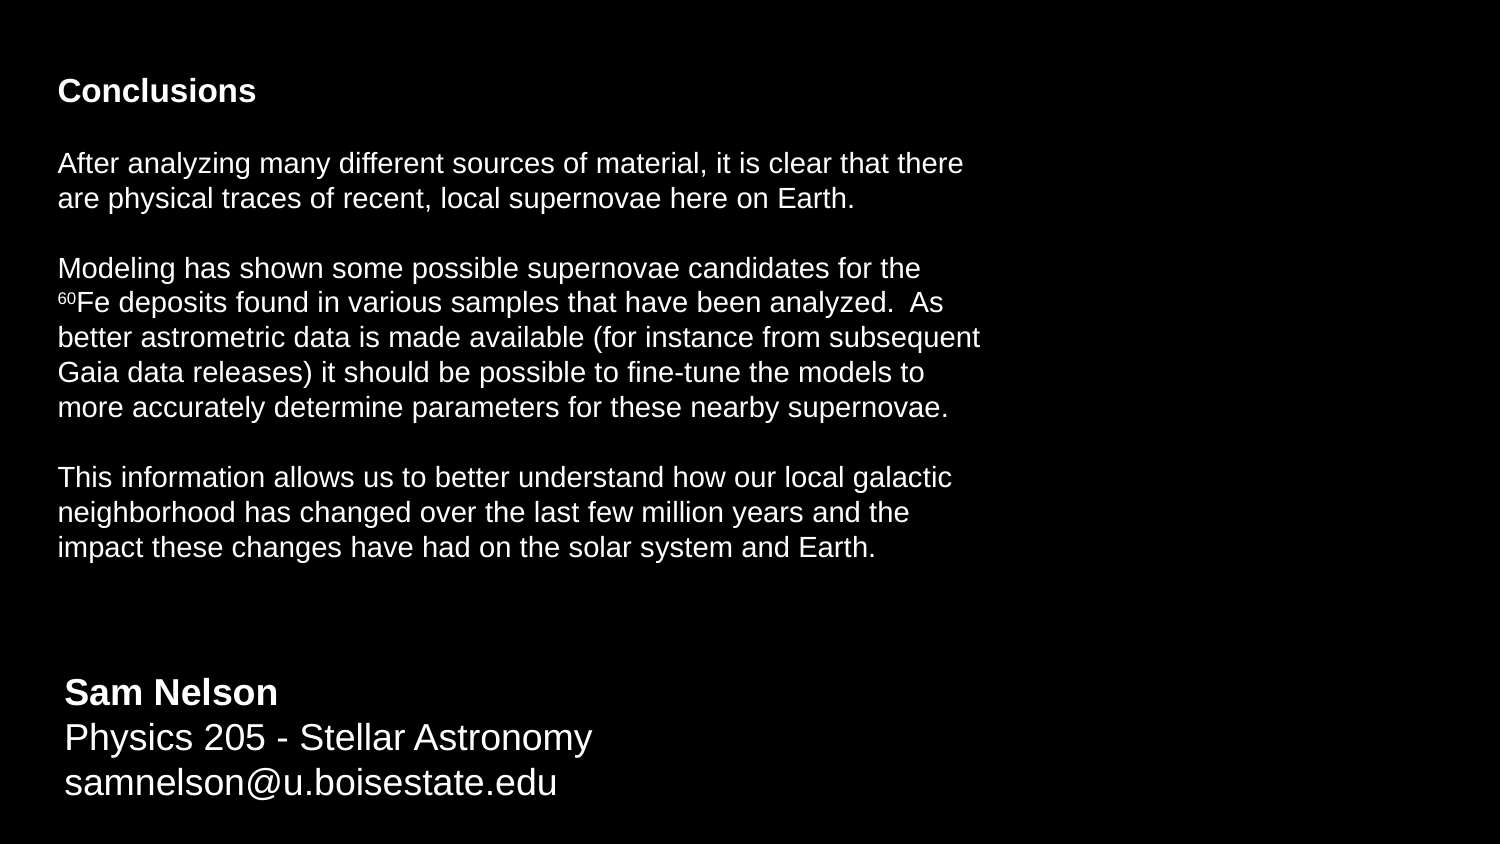

Conclusions
After analyzing many different sources of material, it is clear that there are physical traces of recent, local supernovae here on Earth.
Modeling has shown some possible supernovae candidates for the 60Fe deposits found in various samples that have been analyzed. As better astrometric data is made available (for instance from subsequent Gaia data releases) it should be possible to fine-tune the models to more accurately determine parameters for these nearby supernovae.
This information allows us to better understand how our local galactic neighborhood has changed over the last few million years and the impact these changes have had on the solar system and Earth.
Sam Nelson
Physics 205 - Stellar Astronomy
samnelson@u.boisestate.edu